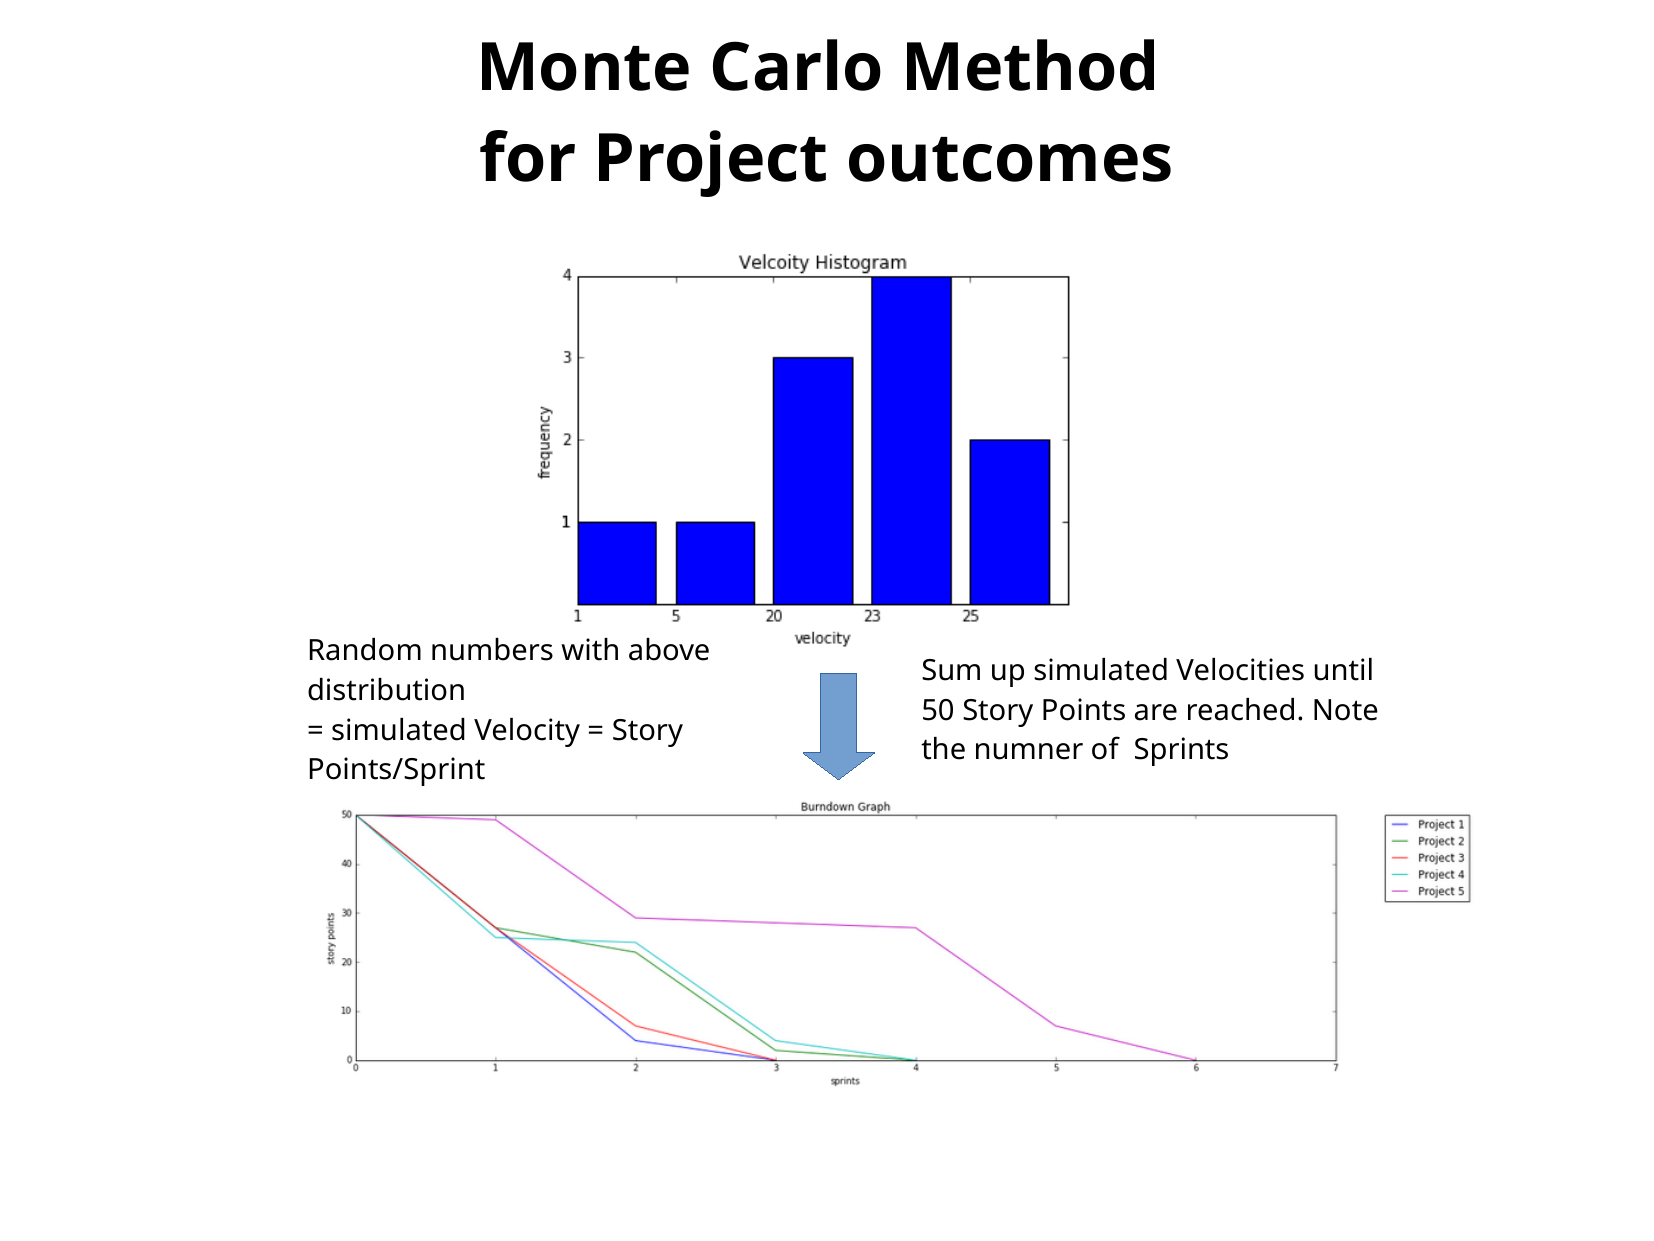

# Monte Carlo Method for Project outcomes
Random numbers with above distribution
= simulated Velocity = Story Points/Sprint
Sum up simulated Velocities until 50 Story Points are reached. Note the numner of Sprints